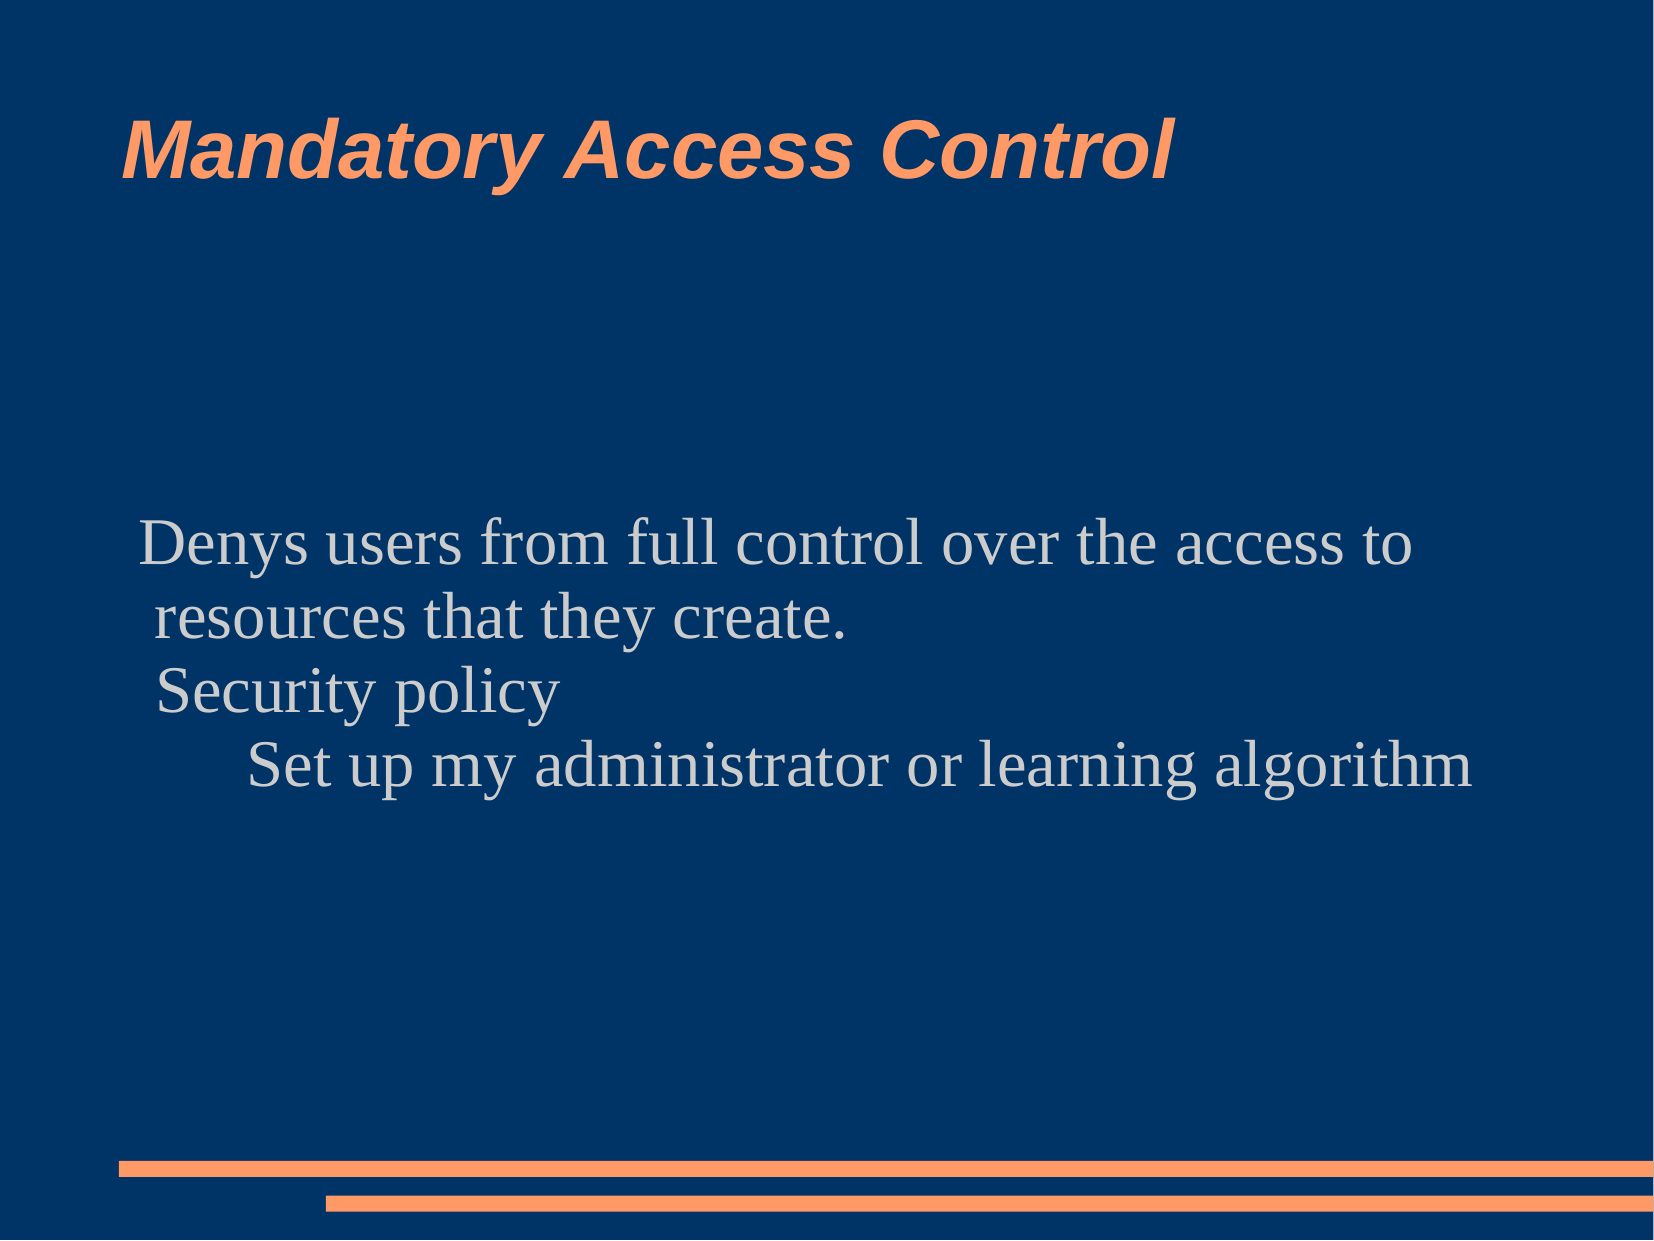

# Mandatory Access Control
 Denys users from full control over the access to resources that they create.
 Security policy 	 Set up my administrator or learning algorithm